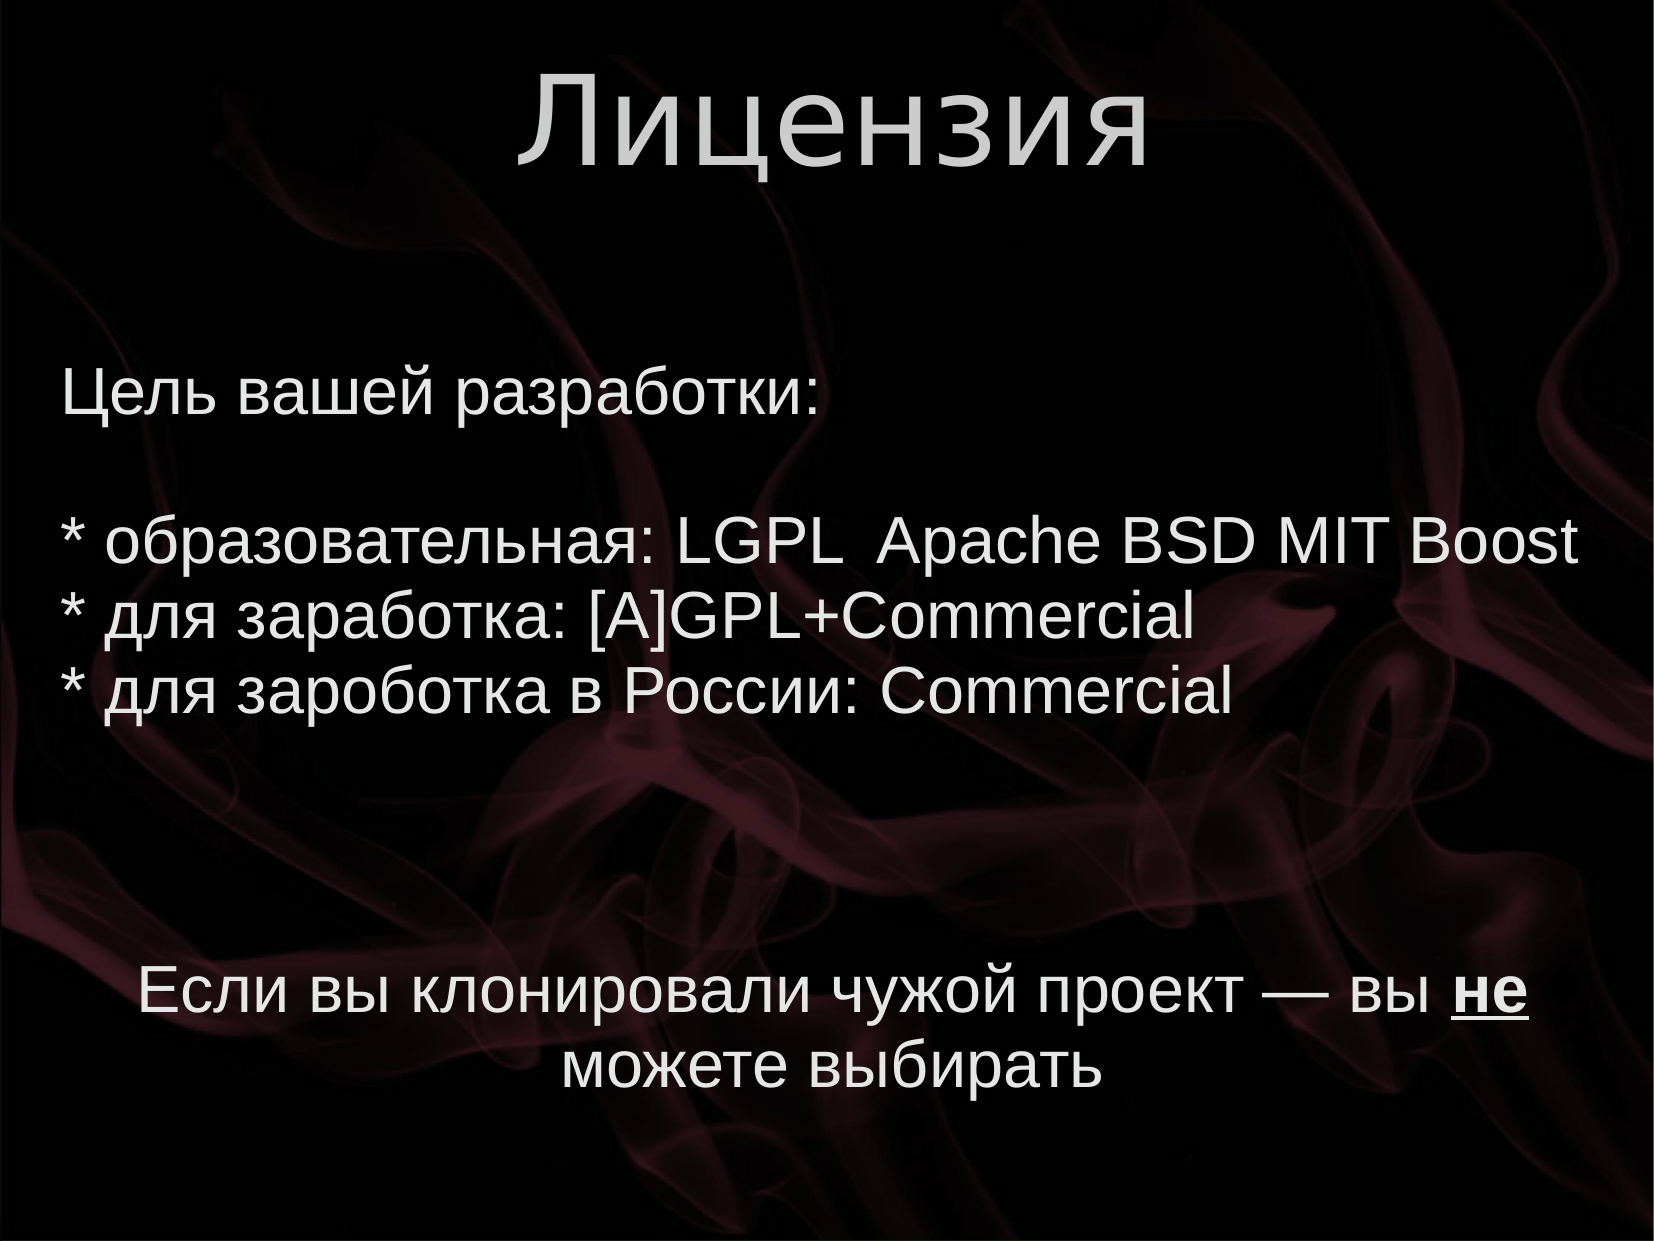

# Лицензия
Цель вашей разработки:
* образовательная: LGPL Apache BSD MIT Boost
* для заработка: [A]GPL+Commercial
* для зароботка в России: Commercial
Если вы клонировали чужой проект — вы не можете выбирать